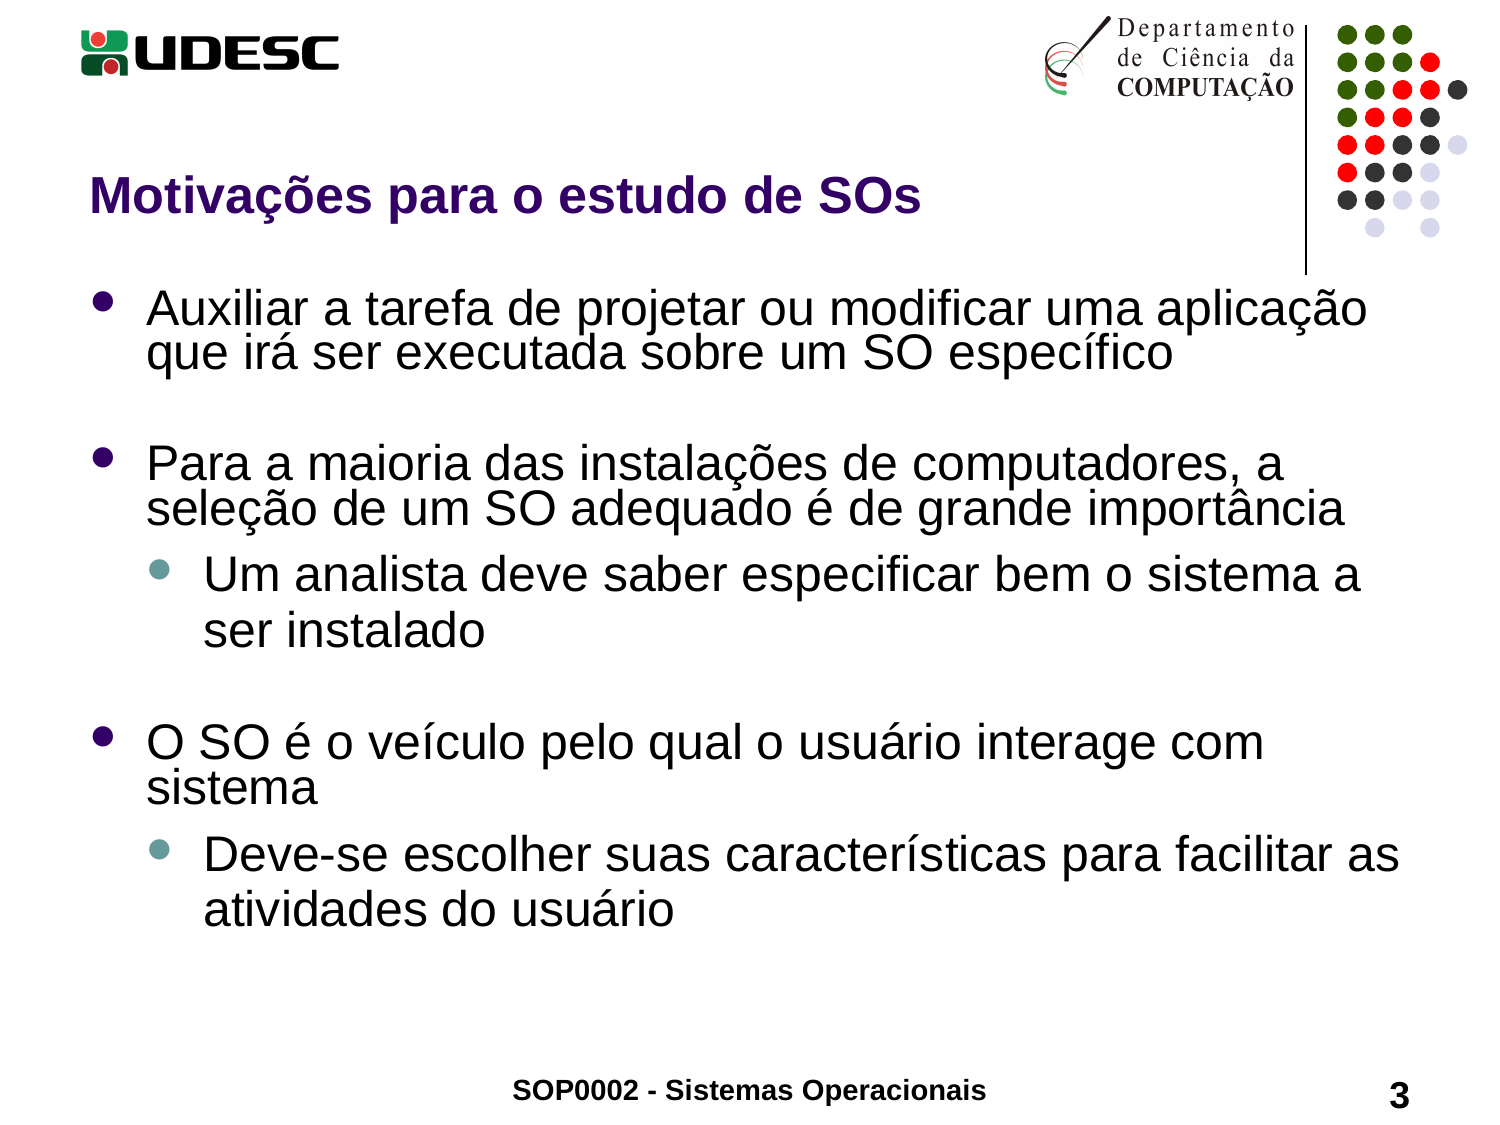

# Motivações para o estudo de SOs
Auxiliar a tarefa de projetar ou modificar uma aplicação que irá ser executada sobre um SO específico
Para a maioria das instalações de computadores, a seleção de um SO adequado é de grande importância
Um analista deve saber especificar bem o sistema a ser instalado
O SO é o veículo pelo qual o usuário interage com sistema
Deve-se escolher suas características para facilitar as atividades do usuário
3